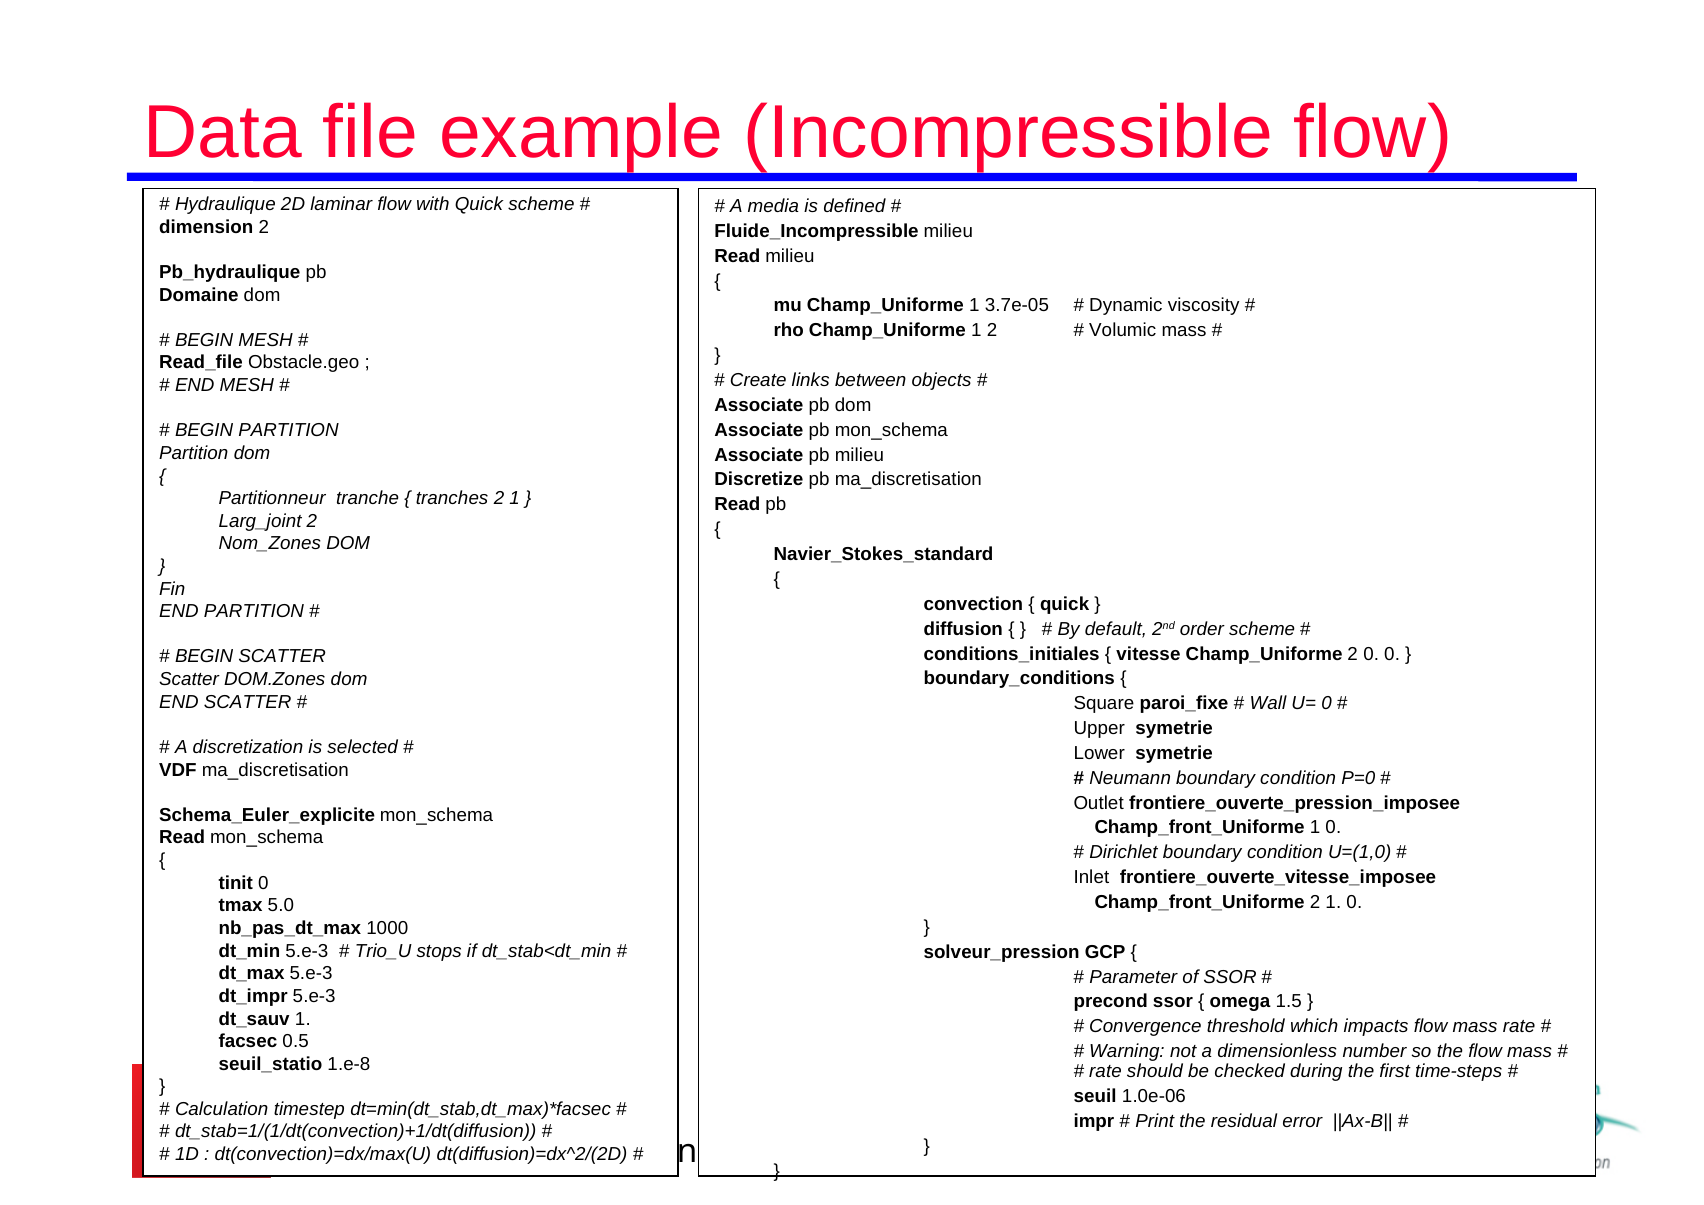

# Data file example (Incompressible flow)
# Hydraulique 2D laminar flow with Quick scheme #
dimension 2
Pb_hydraulique pb
Domaine dom
# BEGIN MESH #
Read_file Obstacle.geo ;
# END MESH #
# BEGIN PARTITION
Partition dom
{
	Partitionneur tranche { tranches 2 1 }
	Larg_joint 2
	Nom_Zones DOM
}
Fin
END PARTITION #
# BEGIN SCATTER
Scatter DOM.Zones dom
END SCATTER #
# A discretization is selected #
VDF ma_discretisation
Schema_Euler_explicite mon_schema
Read mon_schema
{
	tinit 0
	tmax 5.0
	nb_pas_dt_max 1000
	dt_min 5.e-3 # Trio_U stops if dt_stab<dt_min #
	dt_max 5.e-3
	dt_impr 5.e-3
	dt_sauv 1.
	facsec 0.5
	seuil_statio 1.e-8
}
# Calculation timestep dt=min(dt_stab,dt_max)*facsec #
# dt_stab=1/(1/dt(convection)+1/dt(diffusion)) #
# 1D : dt(convection)=dx/max(U) dt(diffusion)=dx^2/(2D) #
# A media is defined #
Fluide_Incompressible milieu
Read milieu
{
	mu Champ_Uniforme 1 3.7e-05 	# Dynamic viscosity #
	rho Champ_Uniforme 1 2	# Volumic mass #
}
# Create links between objects #
Associate pb dom
Associate pb mon_schema
Associate pb milieu
Discretize pb ma_discretisation
Read pb
{
	Navier_Stokes_standard
	{
		convection { quick }
		diffusion { } # By default, 2nd order scheme #
		conditions_initiales { vitesse Champ_Uniforme 2 0. 0. }
		boundary_conditions {
			Square paroi_fixe # Wall U= 0 #
			Upper symetrie
			Lower symetrie
			# Neumann boundary condition P=0 #
			Outlet frontiere_ouverte_pression_imposee
			 Champ_front_Uniforme 1 0.
			# Dirichlet boundary condition U=(1,0) #
			Inlet frontiere_ouverte_vitesse_imposee
			 Champ_front_Uniforme 2 1. 0.
		}
		solveur_pression GCP {
			# Parameter of SSOR #
			precond ssor { omega 1.5 }
			# Convergence threshold which impacts flow mass rate #
			# Warning: not a dimensionless number so the flow mass # 		# rate should be checked during the first time-steps #
			seuil 1.0e-06
			impr # Print the residual error ||Ax-B|| #
		}
	}
Trio_U 1.7.2 user's training session
47